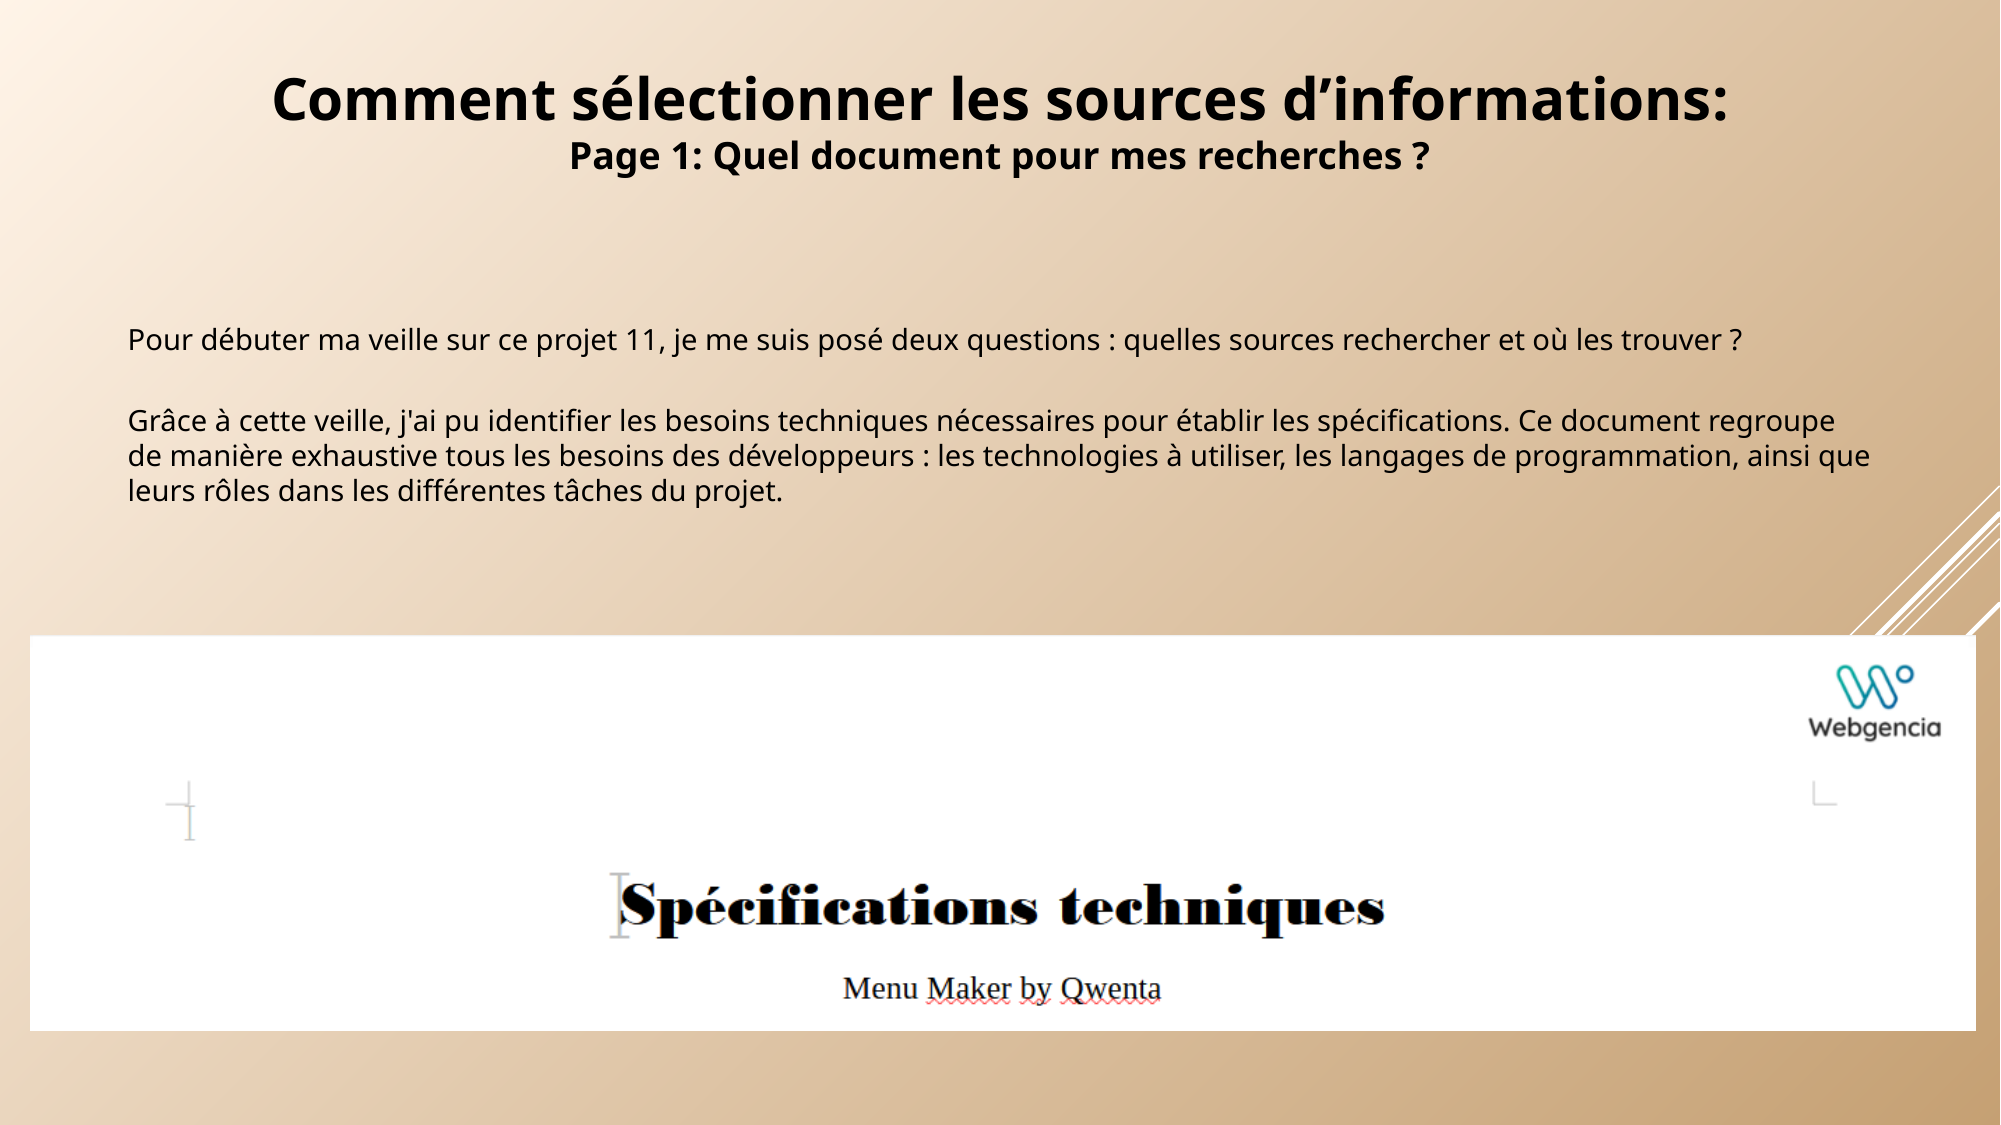

# Comment sélectionner les sources d’informations: Page 1: Quel document pour mes recherches ?
Pour débuter ma veille sur ce projet 11, je me suis posé deux questions : quelles sources rechercher et où les trouver ?
Grâce à cette veille, j'ai pu identifier les besoins techniques nécessaires pour établir les spécifications. Ce document regroupe de manière exhaustive tous les besoins des développeurs : les technologies à utiliser, les langages de programmation, ainsi que leurs rôles dans les différentes tâches du projet.